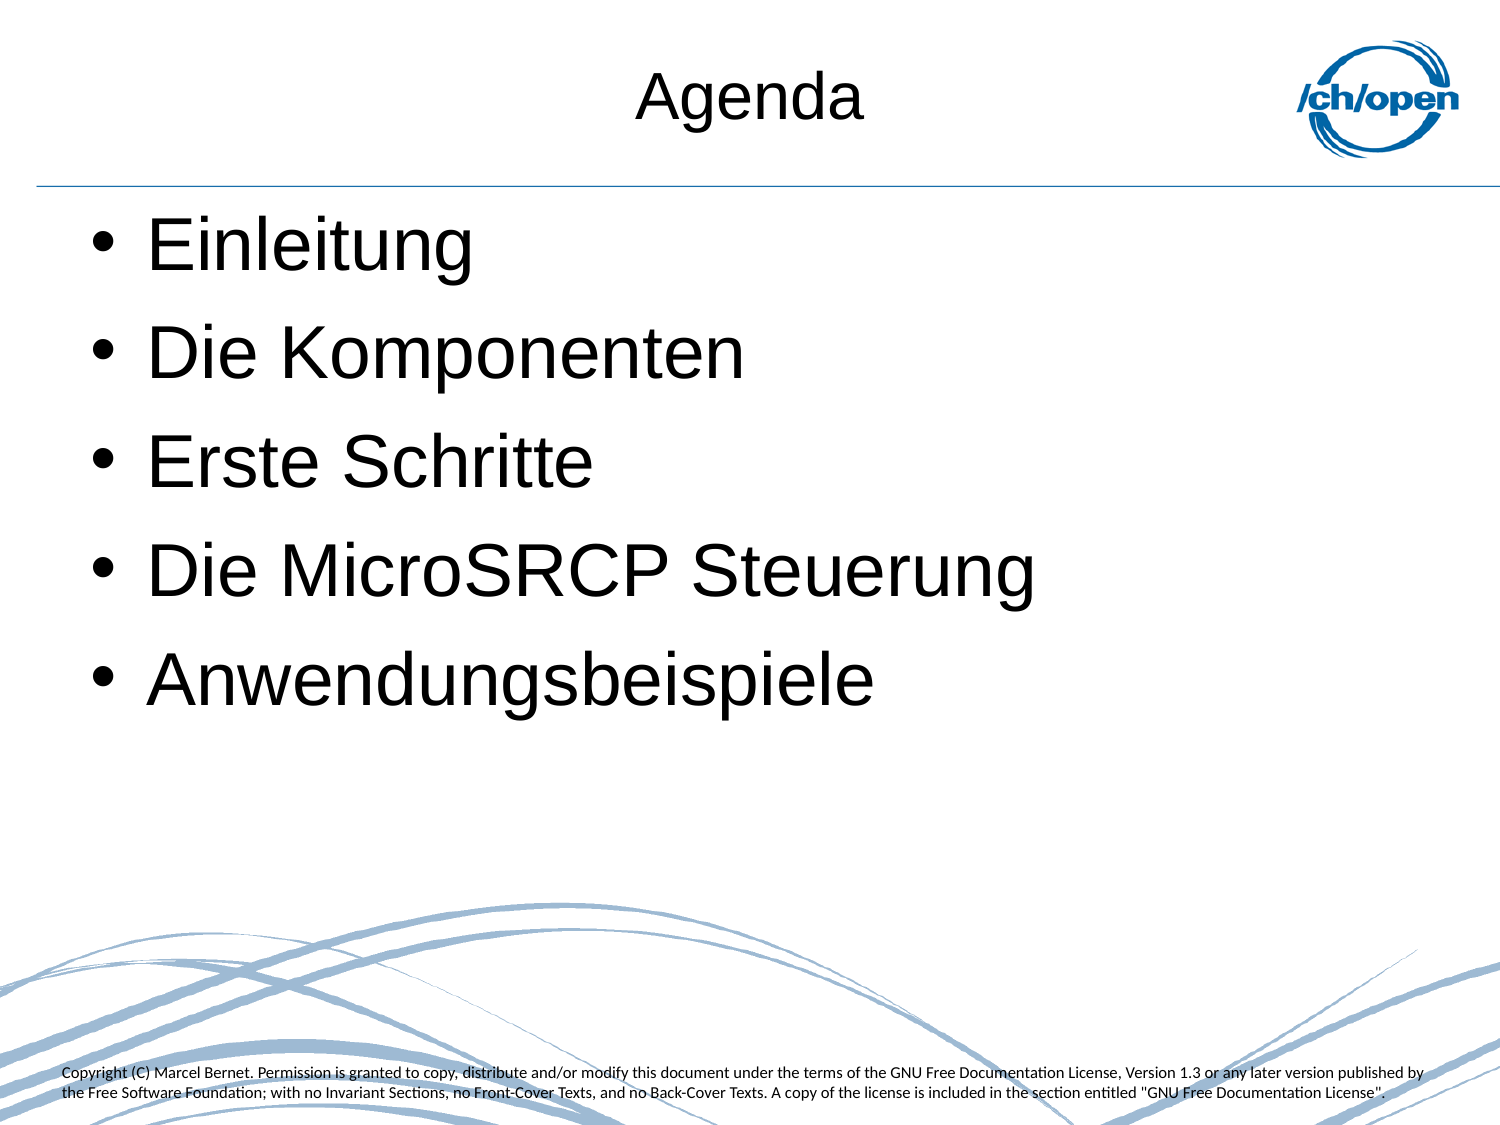

# Agenda
Einleitung
Die Komponenten
Erste Schritte
Die MicroSRCP Steuerung
Anwendungsbeispiele